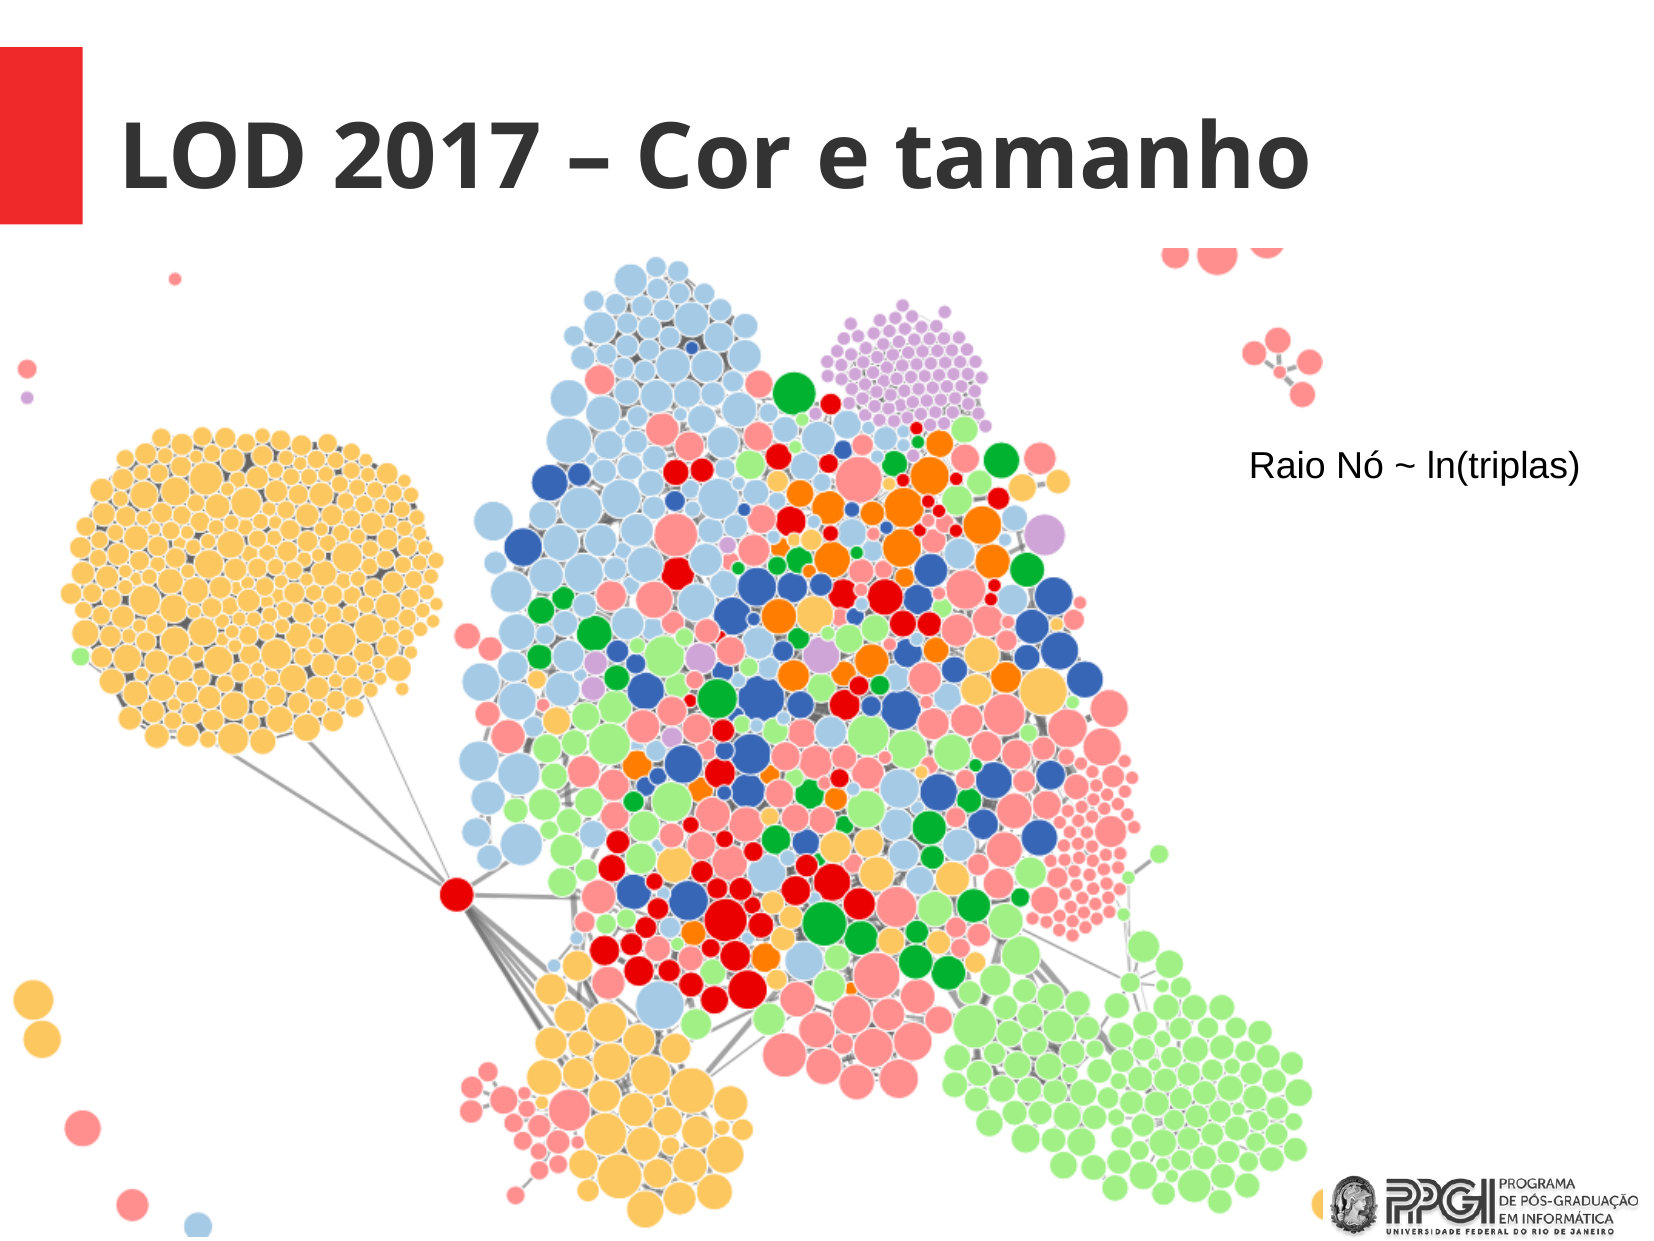

# LOD 2017 – Cor e tamanho
Raio Nó ~ ln(triplas)